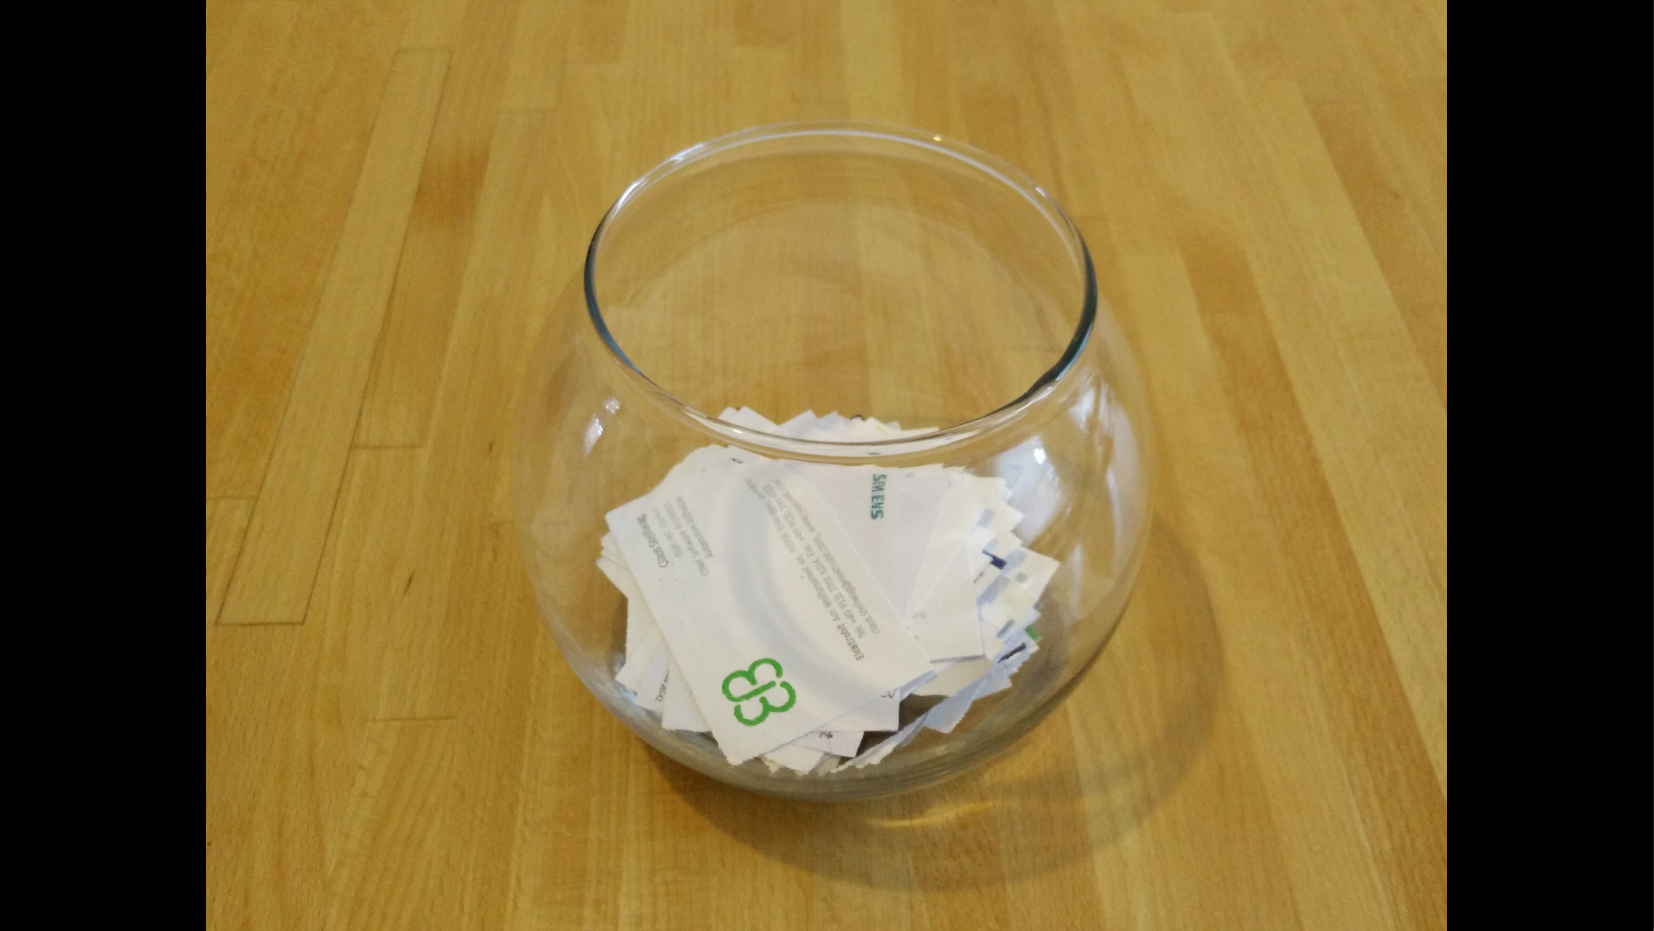

The AMOS Project
© 2022 Dirk Riehle - Some Rights Reserved
12